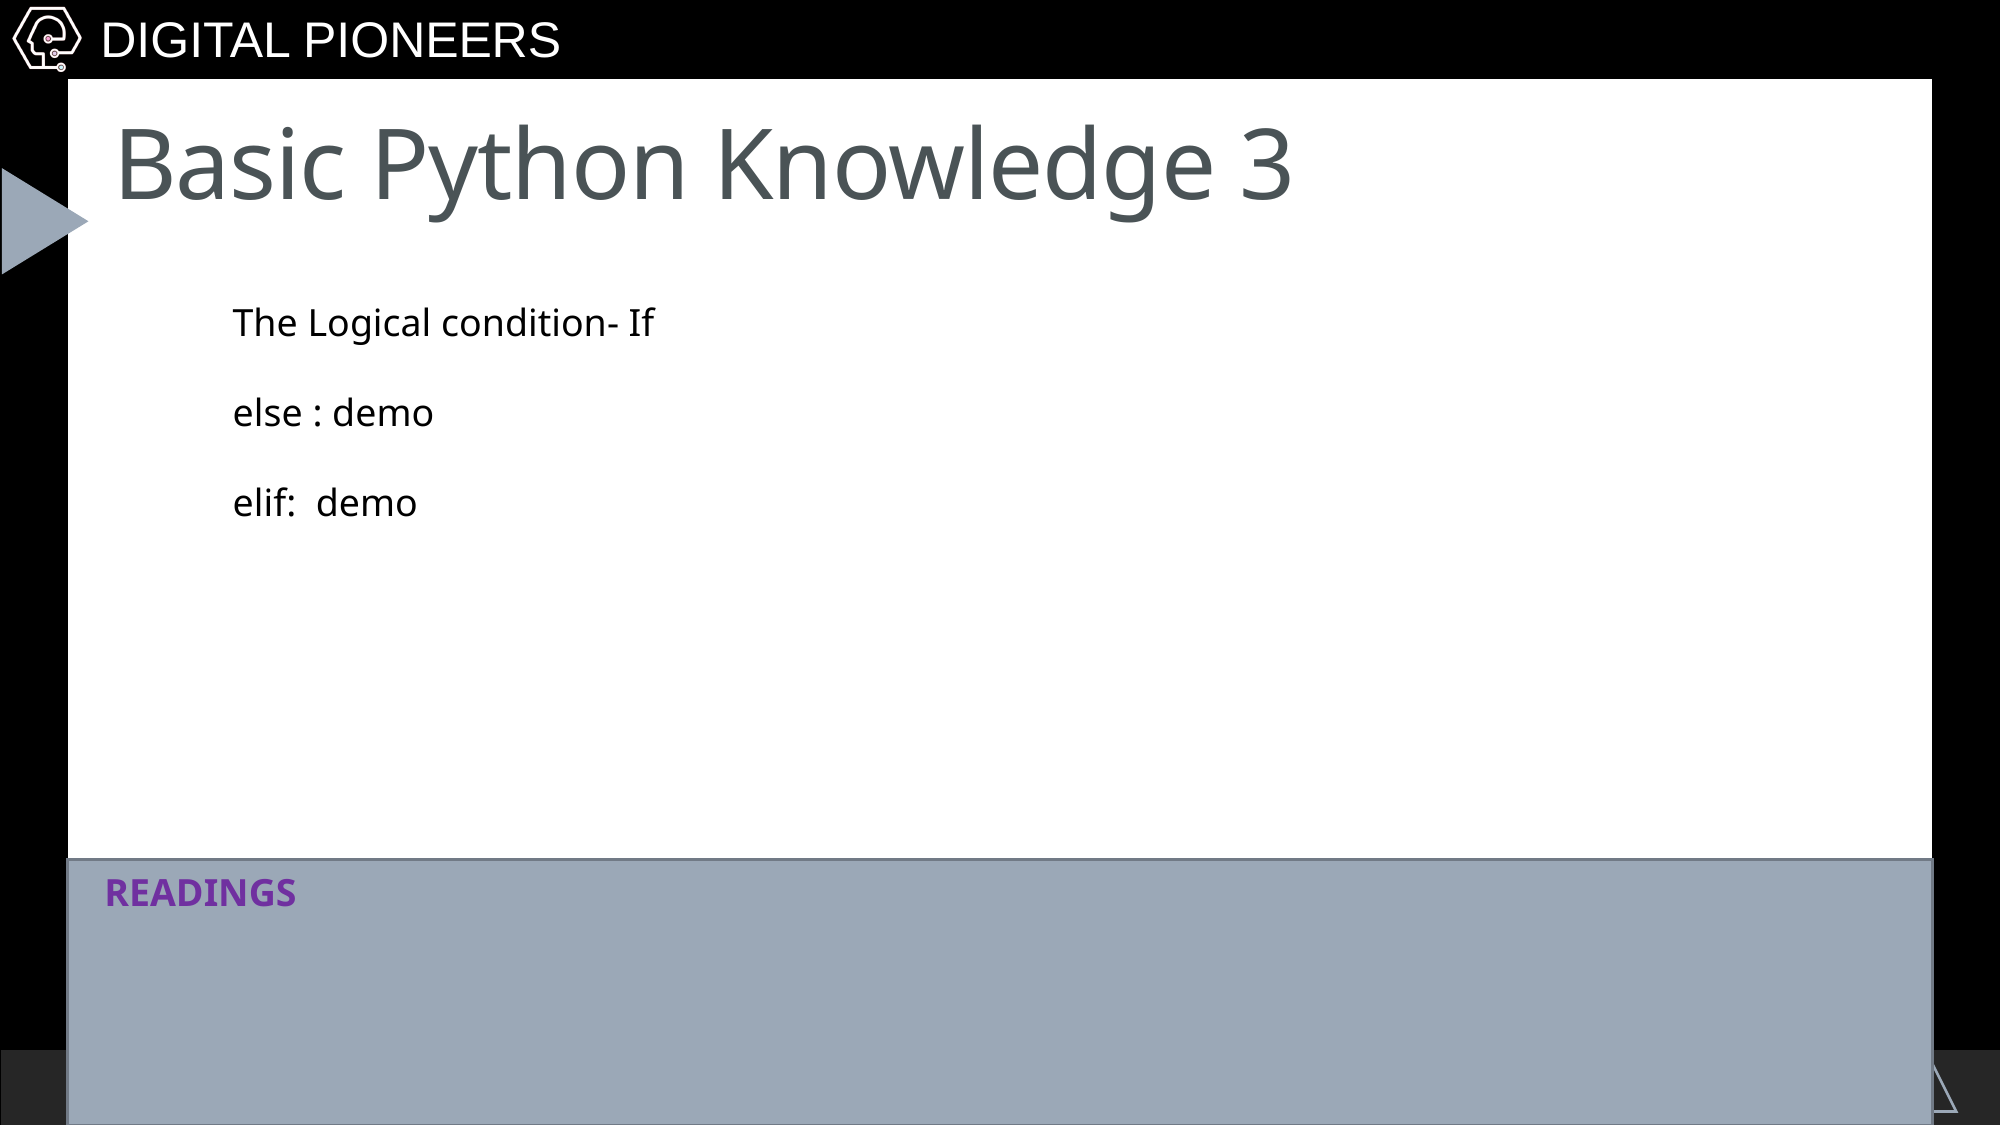

DIGITAL PIONEERS
# Basic Python Knowledge 3
The Logical condition- If
else : demo
elif: demo
READINGS